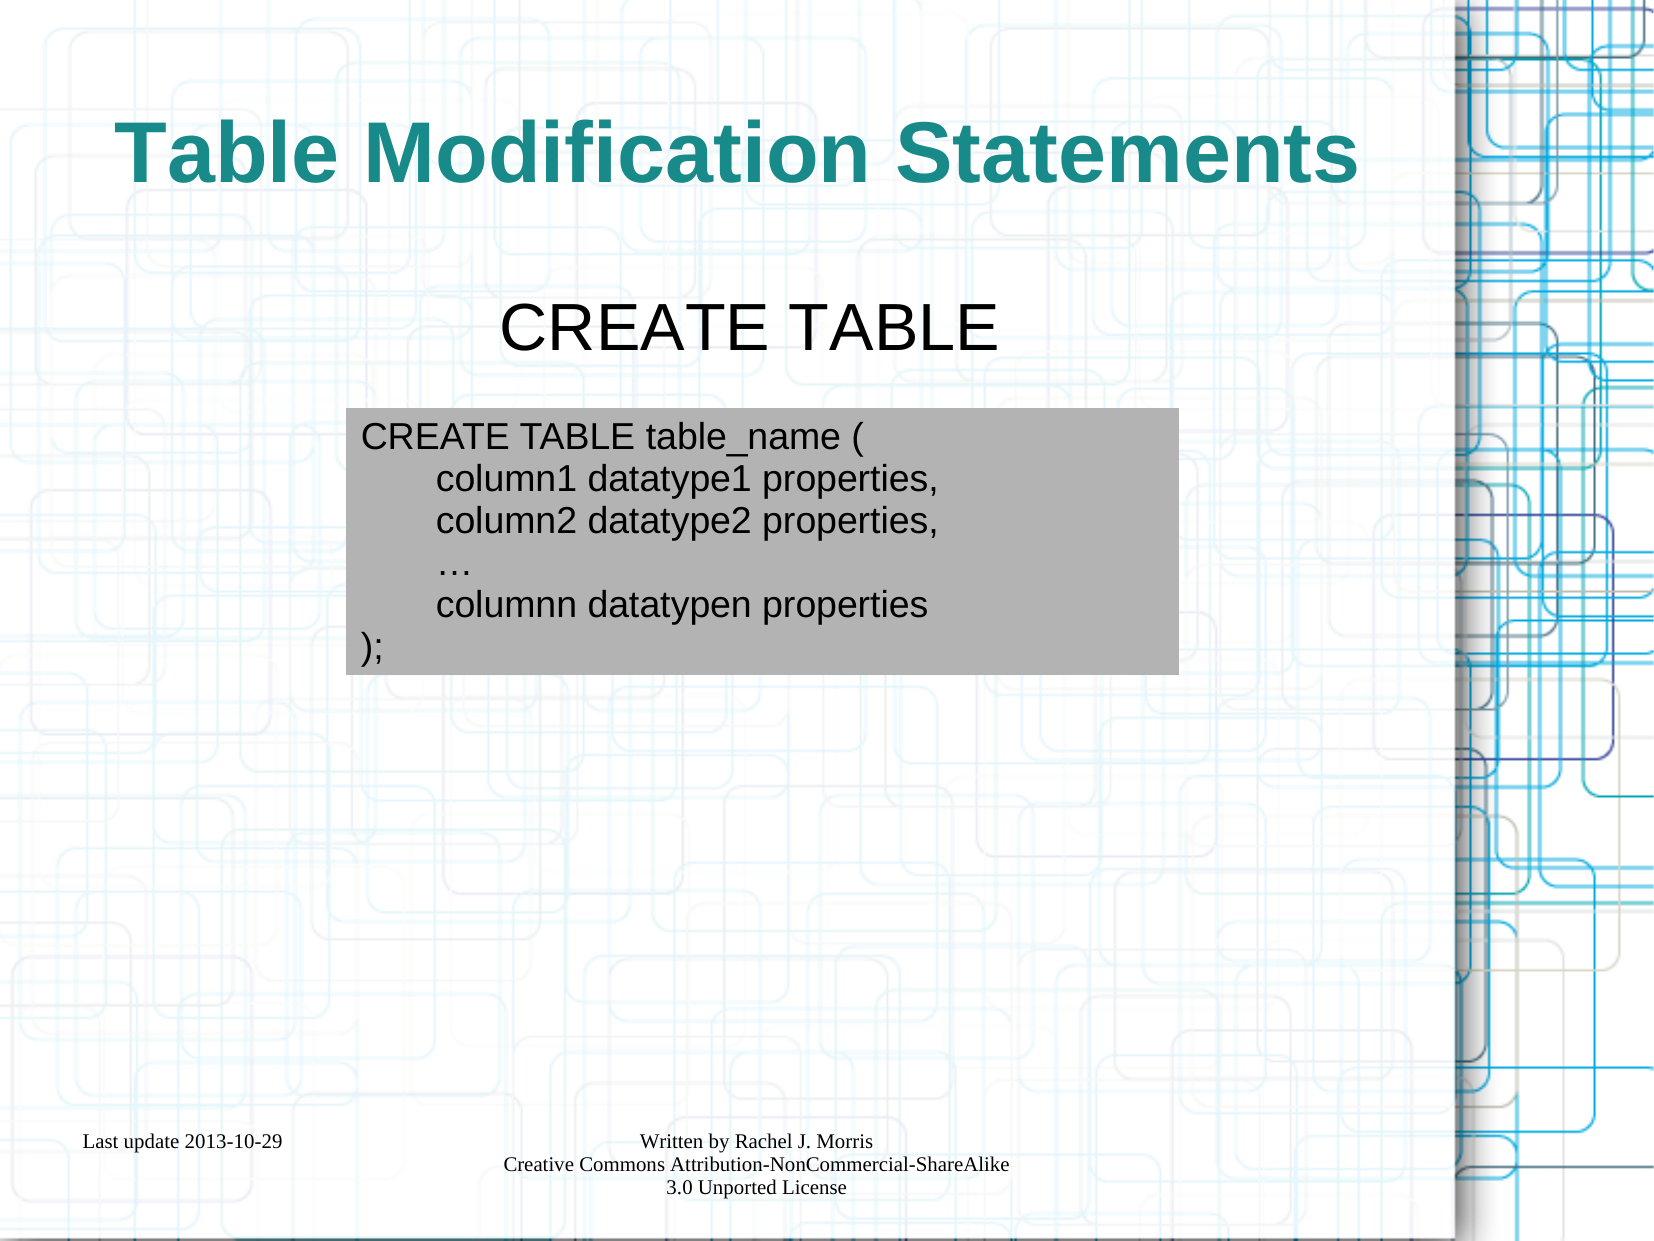

# Table Modification Statements
CREATE TABLE
| CREATE TABLE table\_name ( column1 datatype1 properties, column2 datatype2 properties, … columnn datatypen properties ); |
| --- |